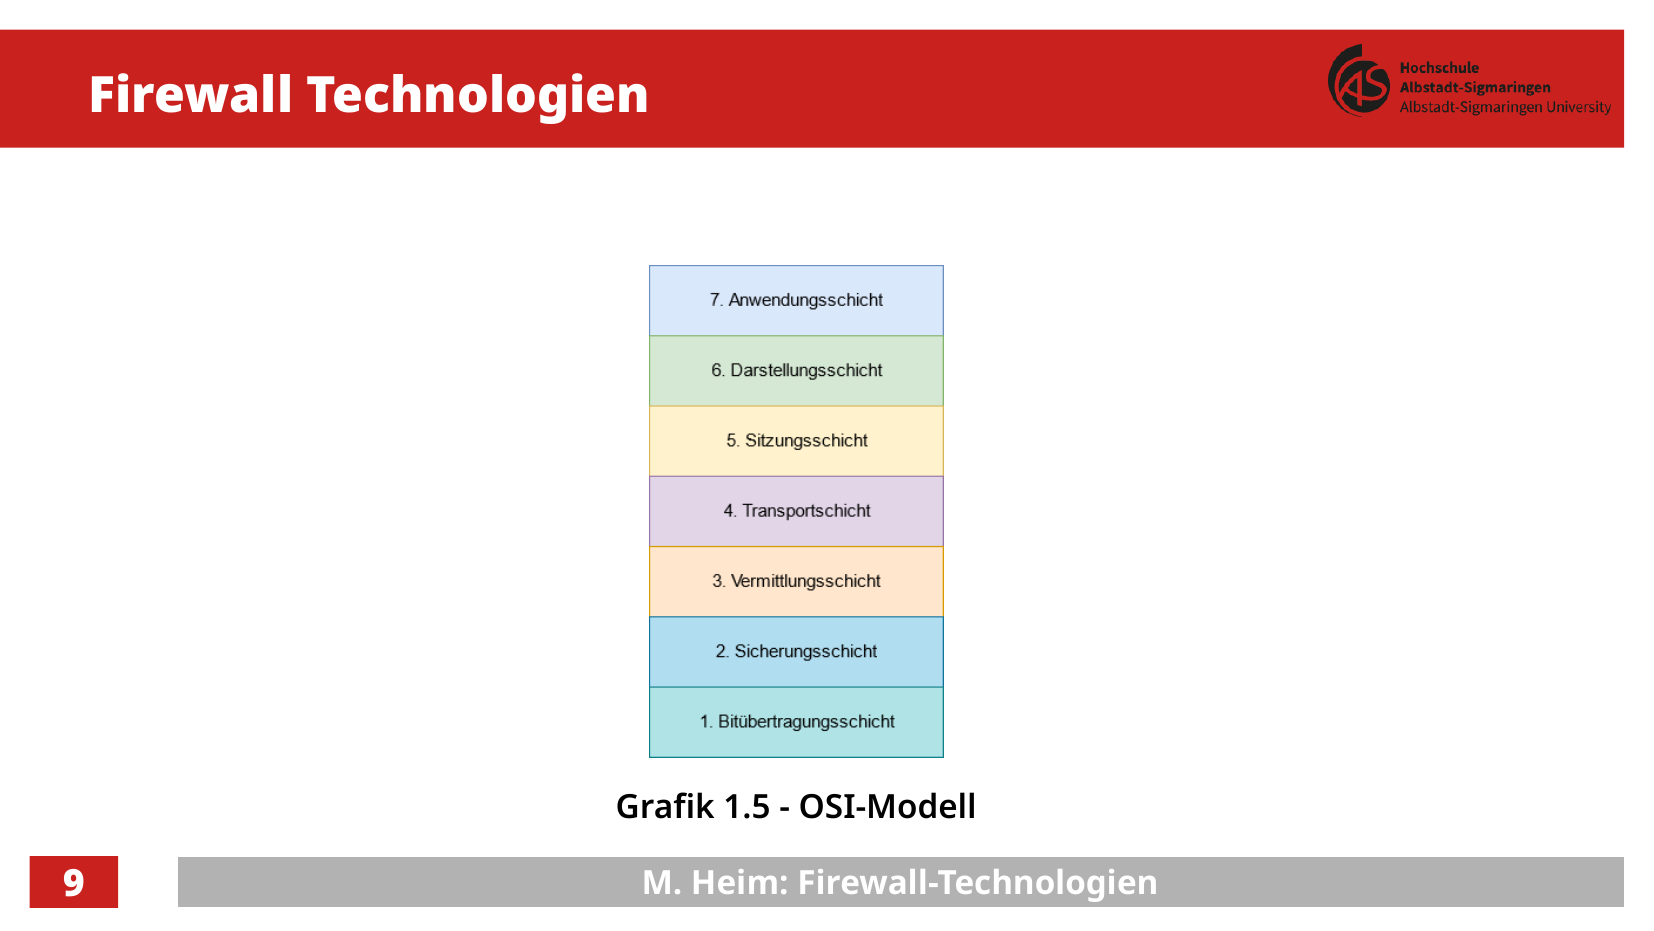

Firewall Technologien
#
Grafik 1.5 - OSI-Modell
9